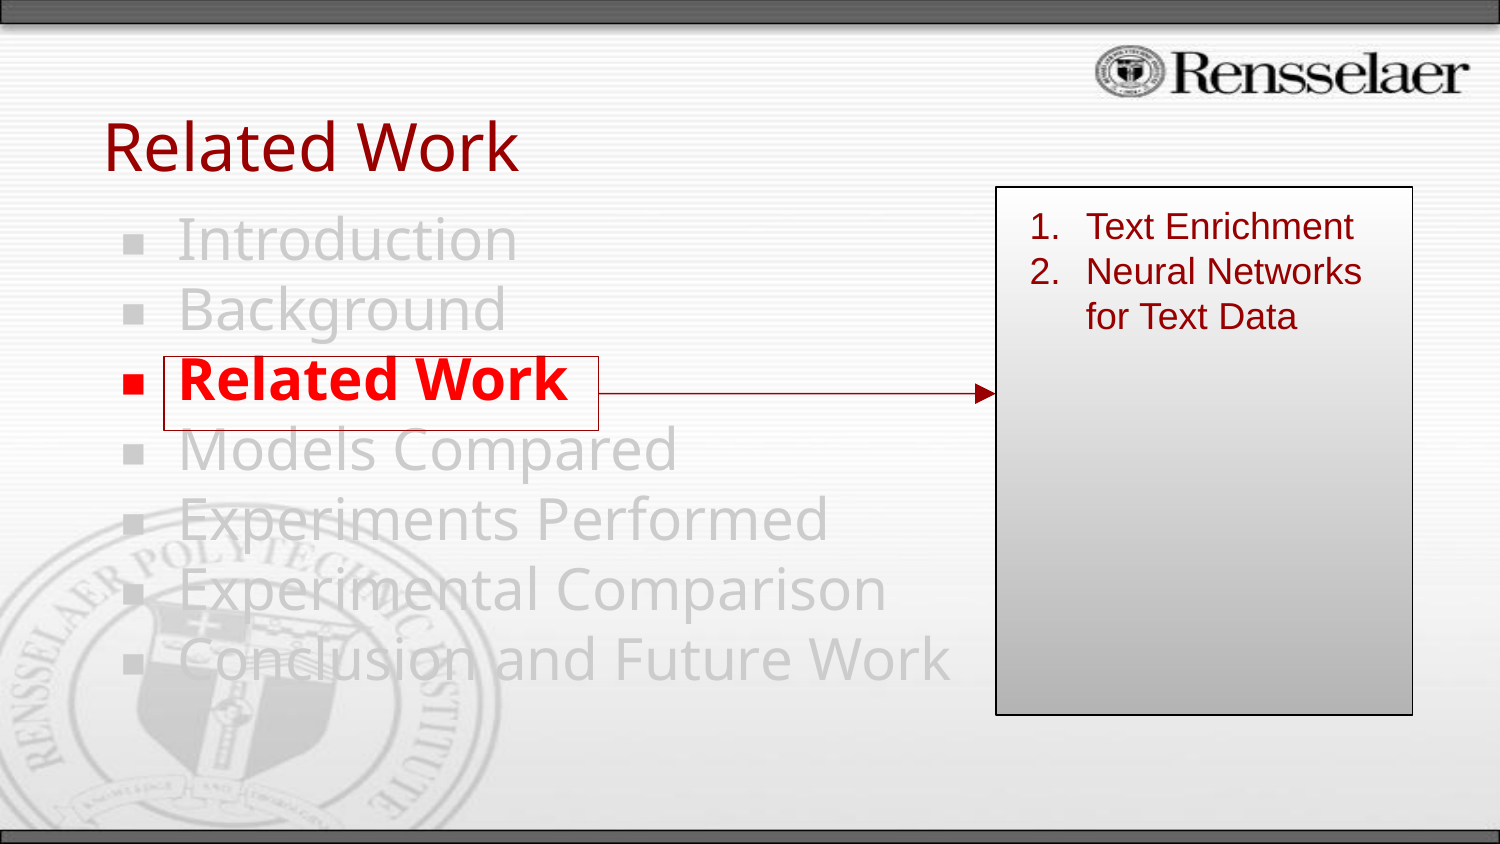

# Related Work
Introduction
Background
Related Work
Models Compared
Experiments Performed
Experimental Comparison
Conclusion and Future Work
Text Enrichment
Neural Networks for Text Data